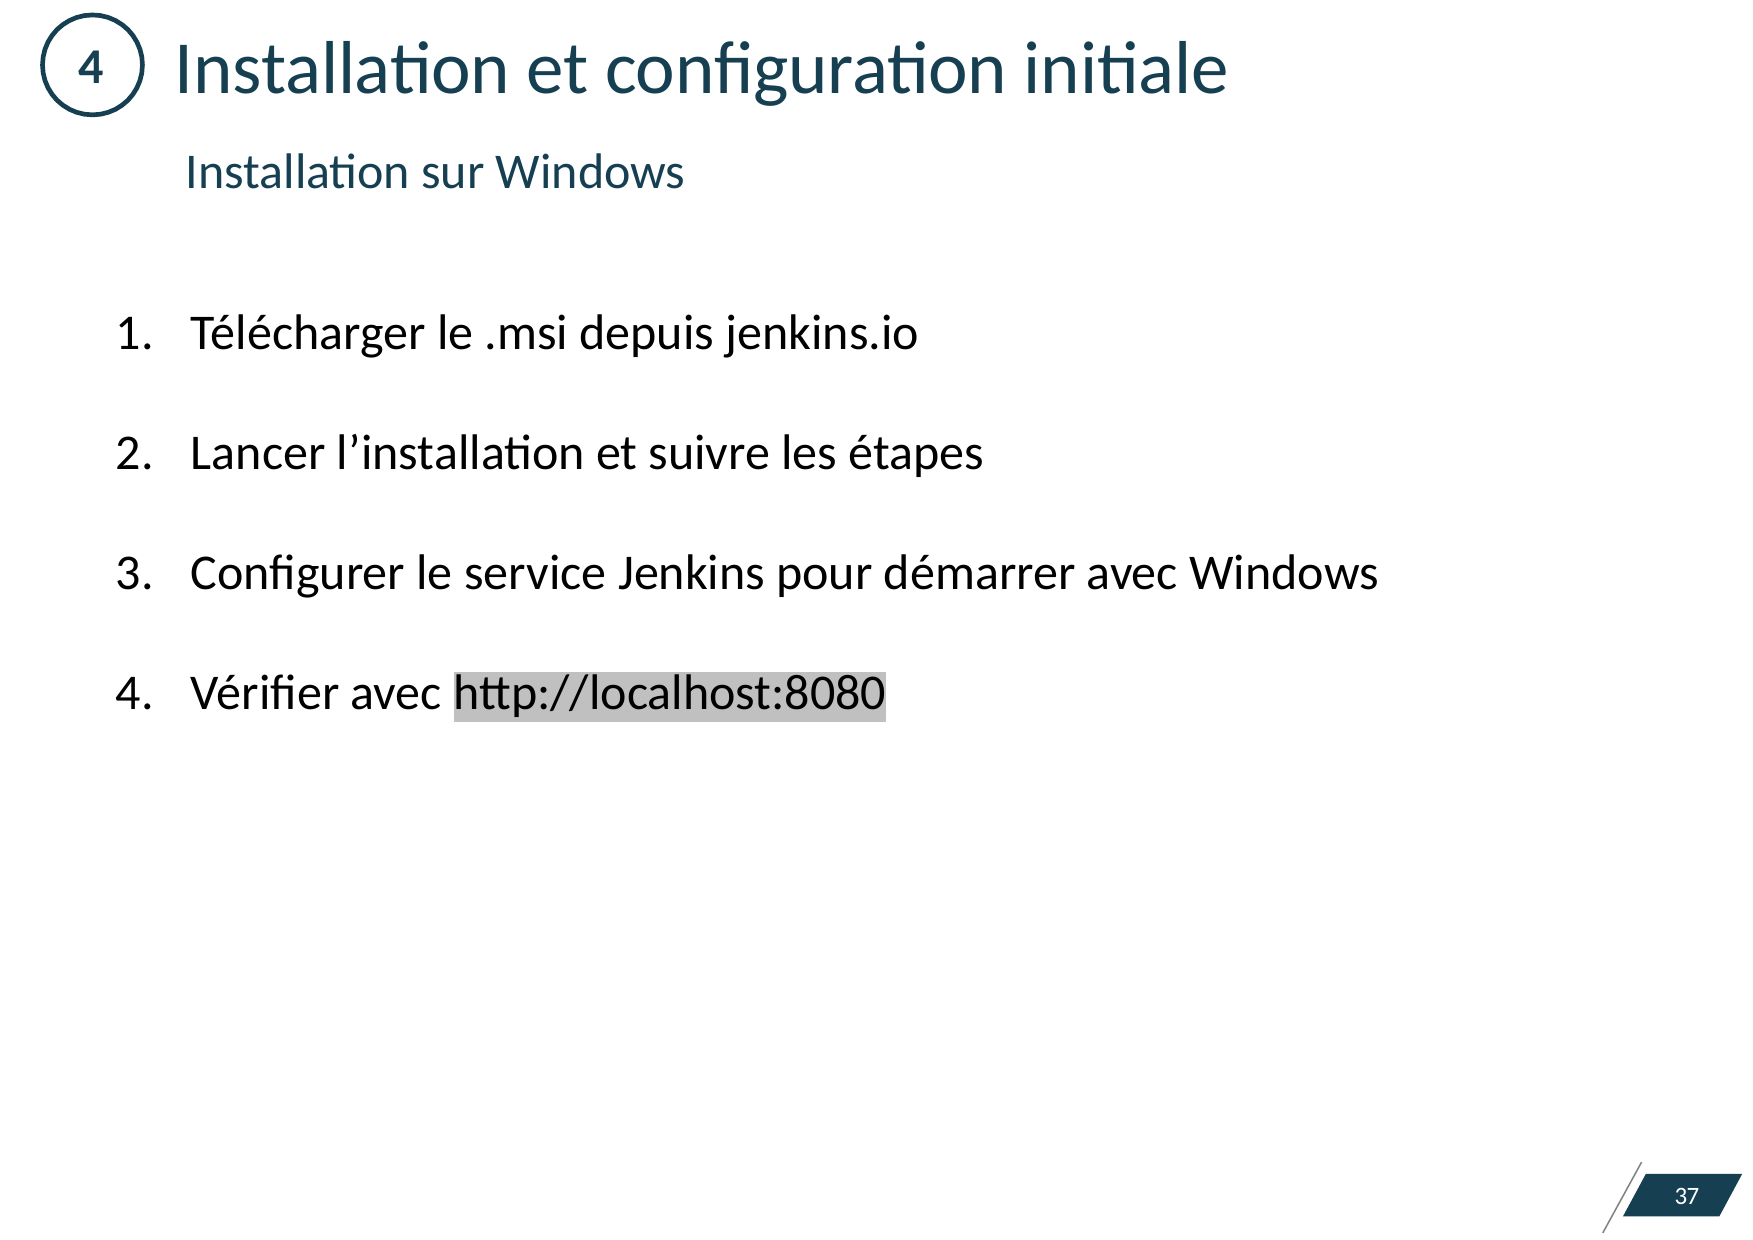

# Installation et configuration initiale
4
Installation sur Windows
Télécharger le .msi depuis jenkins.io
Lancer l’installation et suivre les étapes
Configurer le service Jenkins pour démarrer avec Windows
Vérifier avec http://localhost:8080